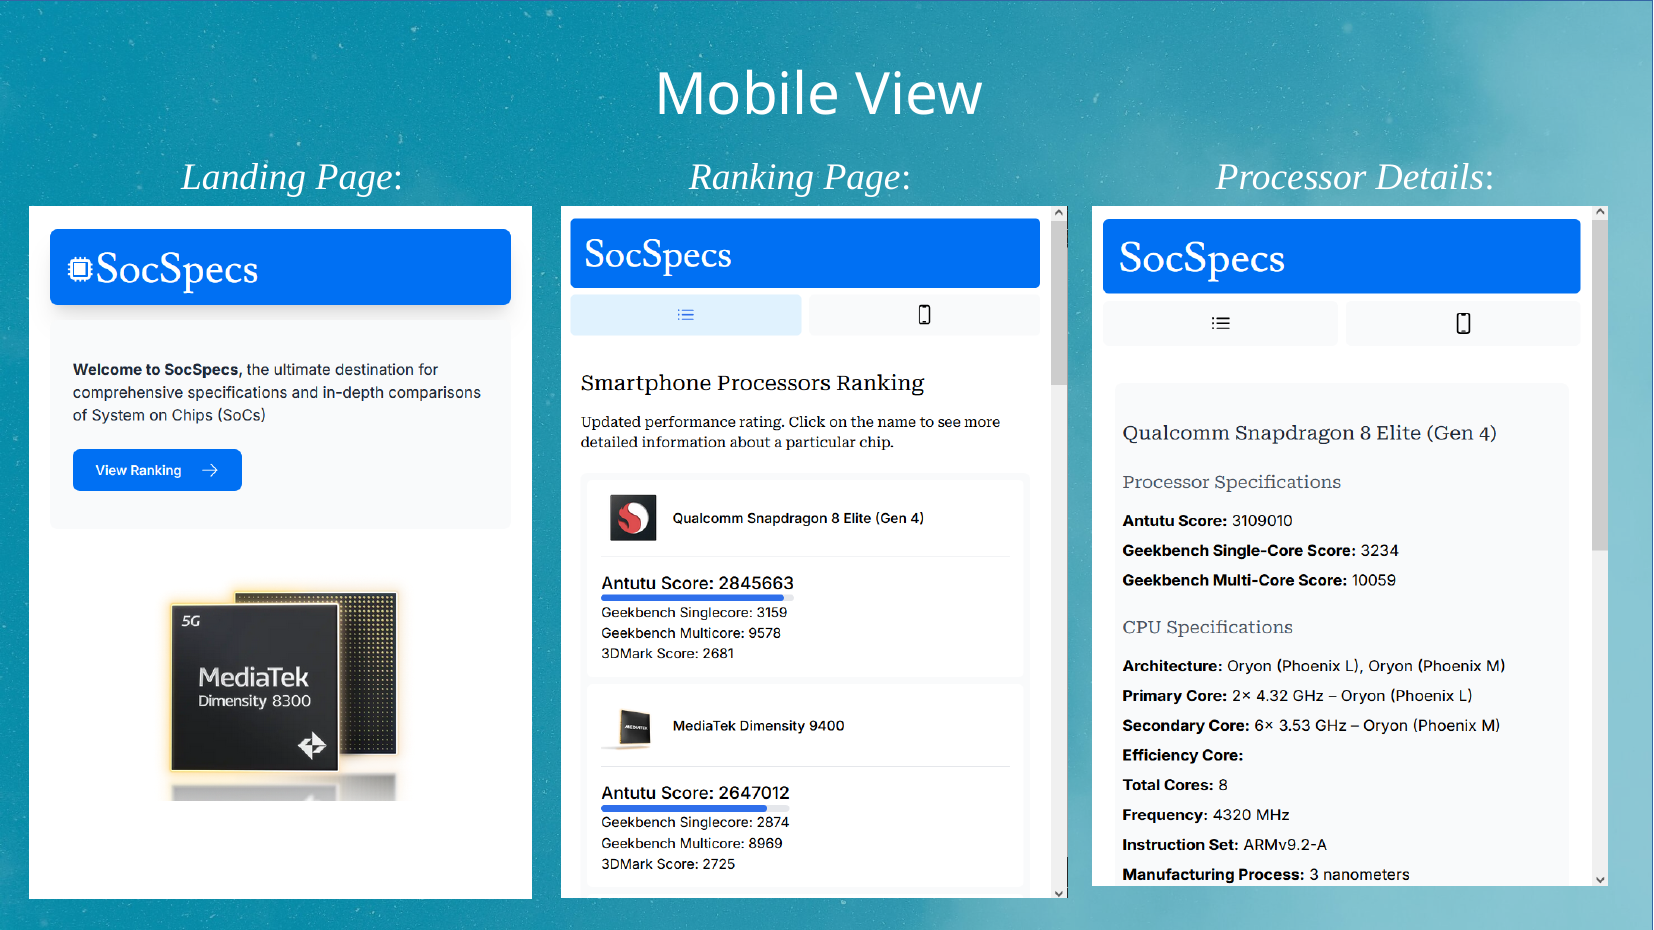

# Mobile View
Processor Details:
Landing Page:
Ranking Page: